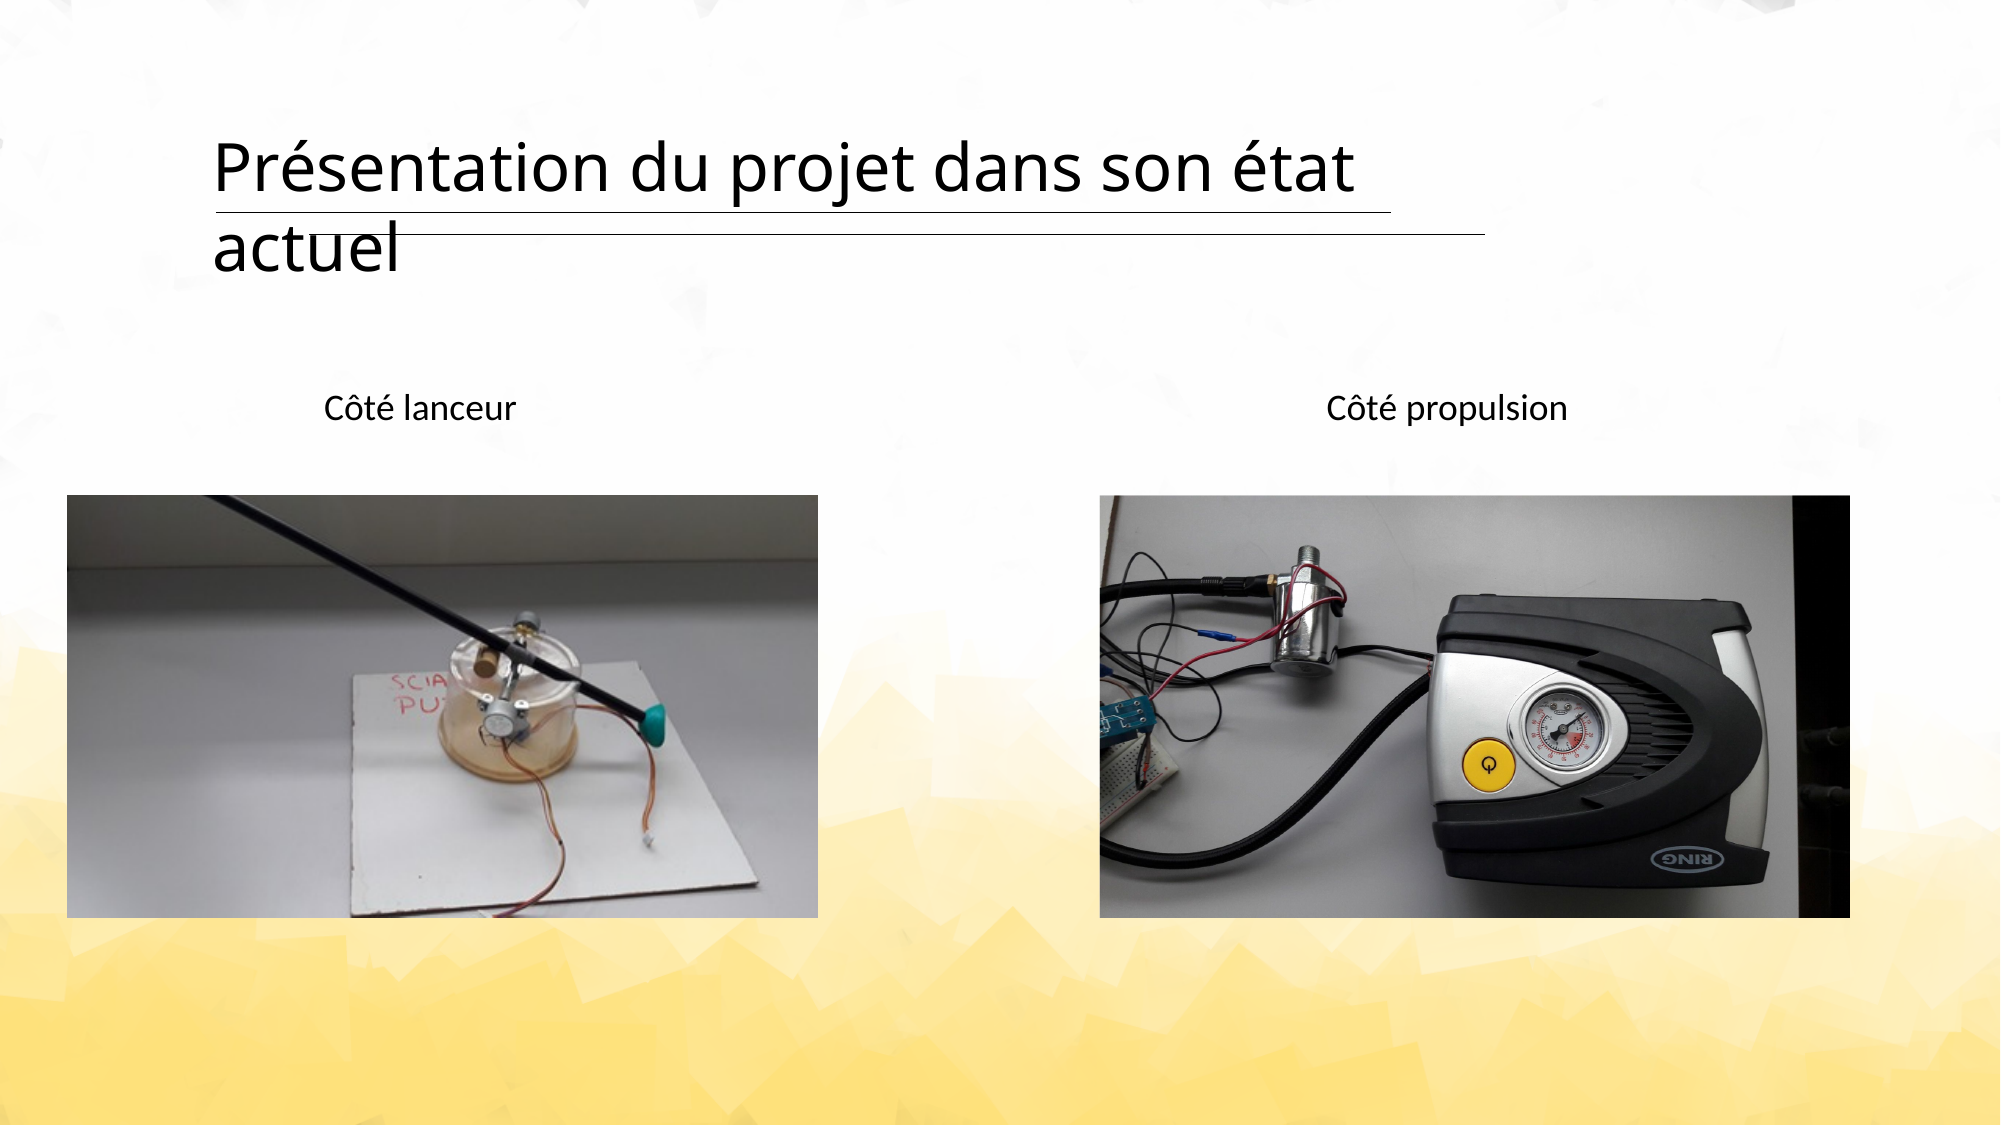

Présentation du projet dans son état actuel
Côté lanceur
Côté propulsion